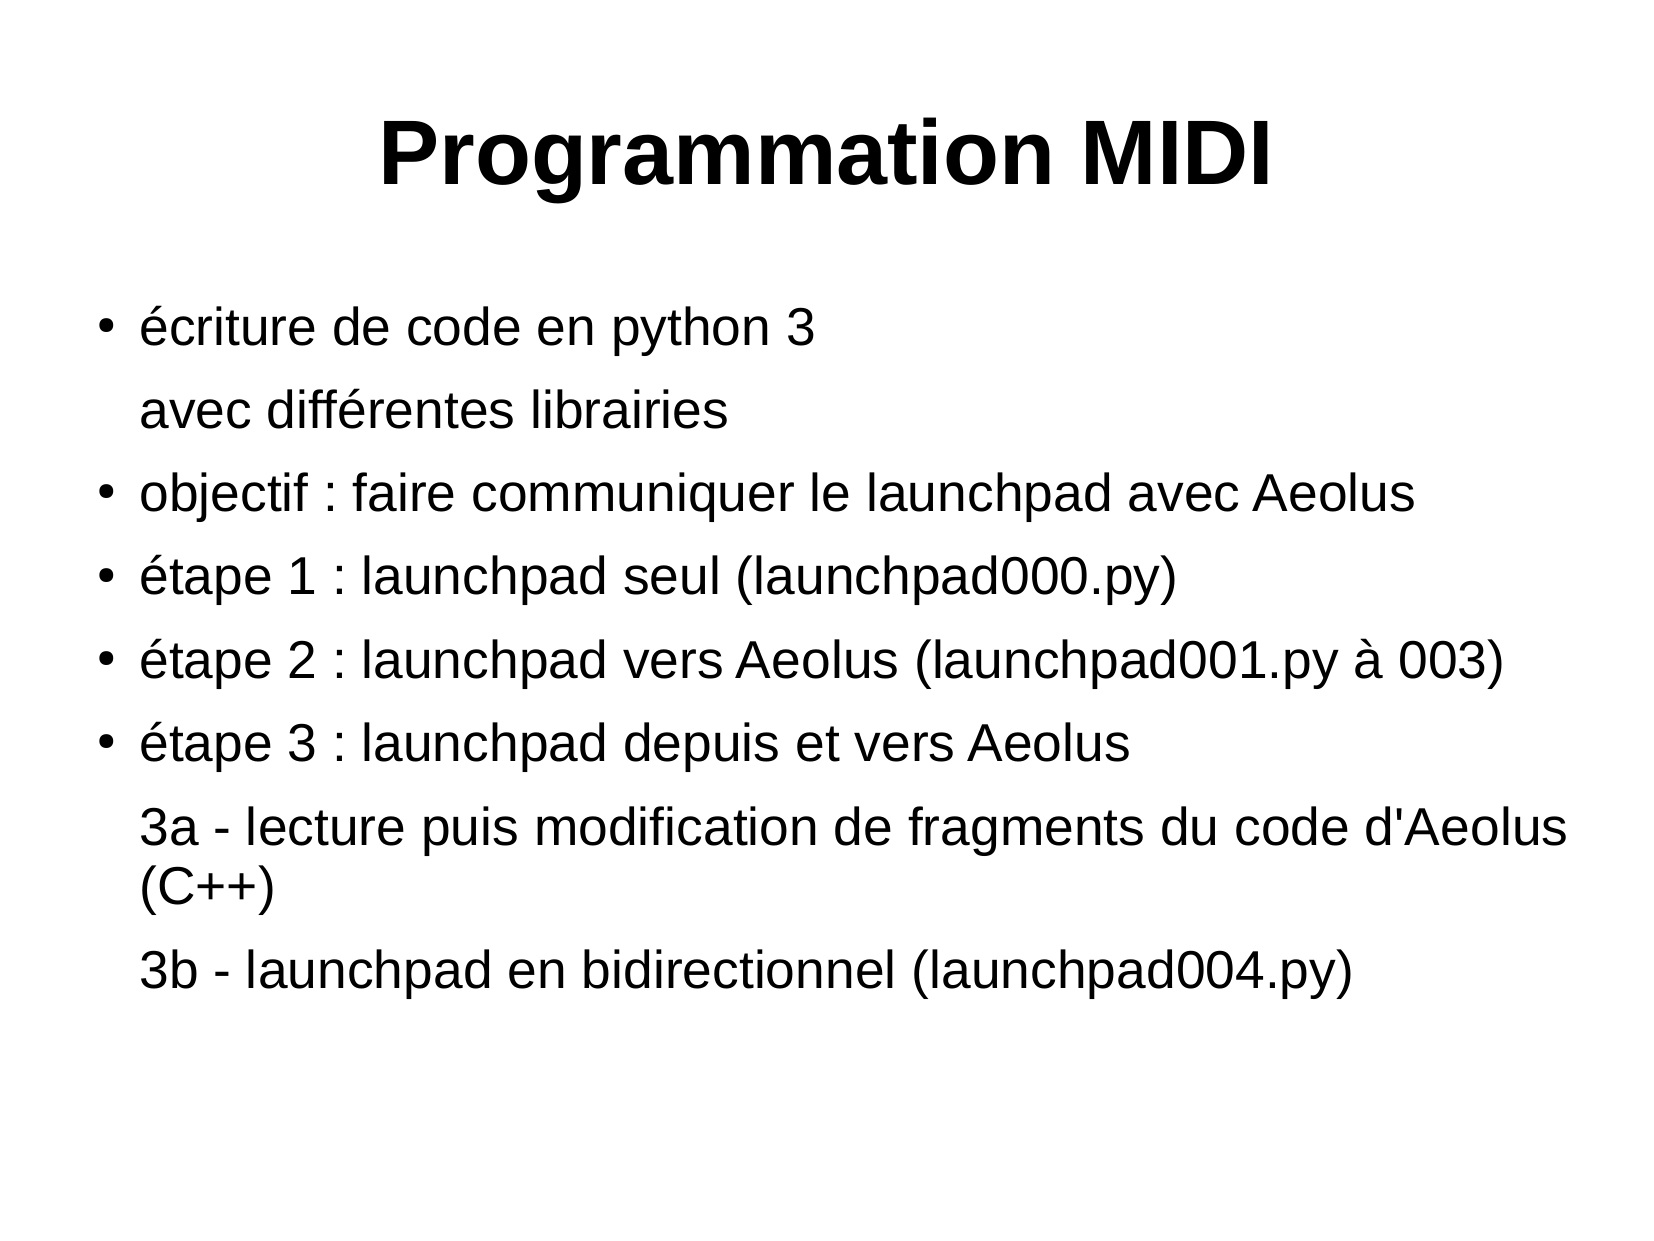

# Programmation MIDI
écriture de code en python 3
avec différentes librairies
objectif : faire communiquer le launchpad avec Aeolus
étape 1 : launchpad seul (launchpad000.py)
étape 2 : launchpad vers Aeolus (launchpad001.py à 003)
étape 3 : launchpad depuis et vers Aeolus
3a - lecture puis modification de fragments du code d'Aeolus (C++)
3b - launchpad en bidirectionnel (launchpad004.py)